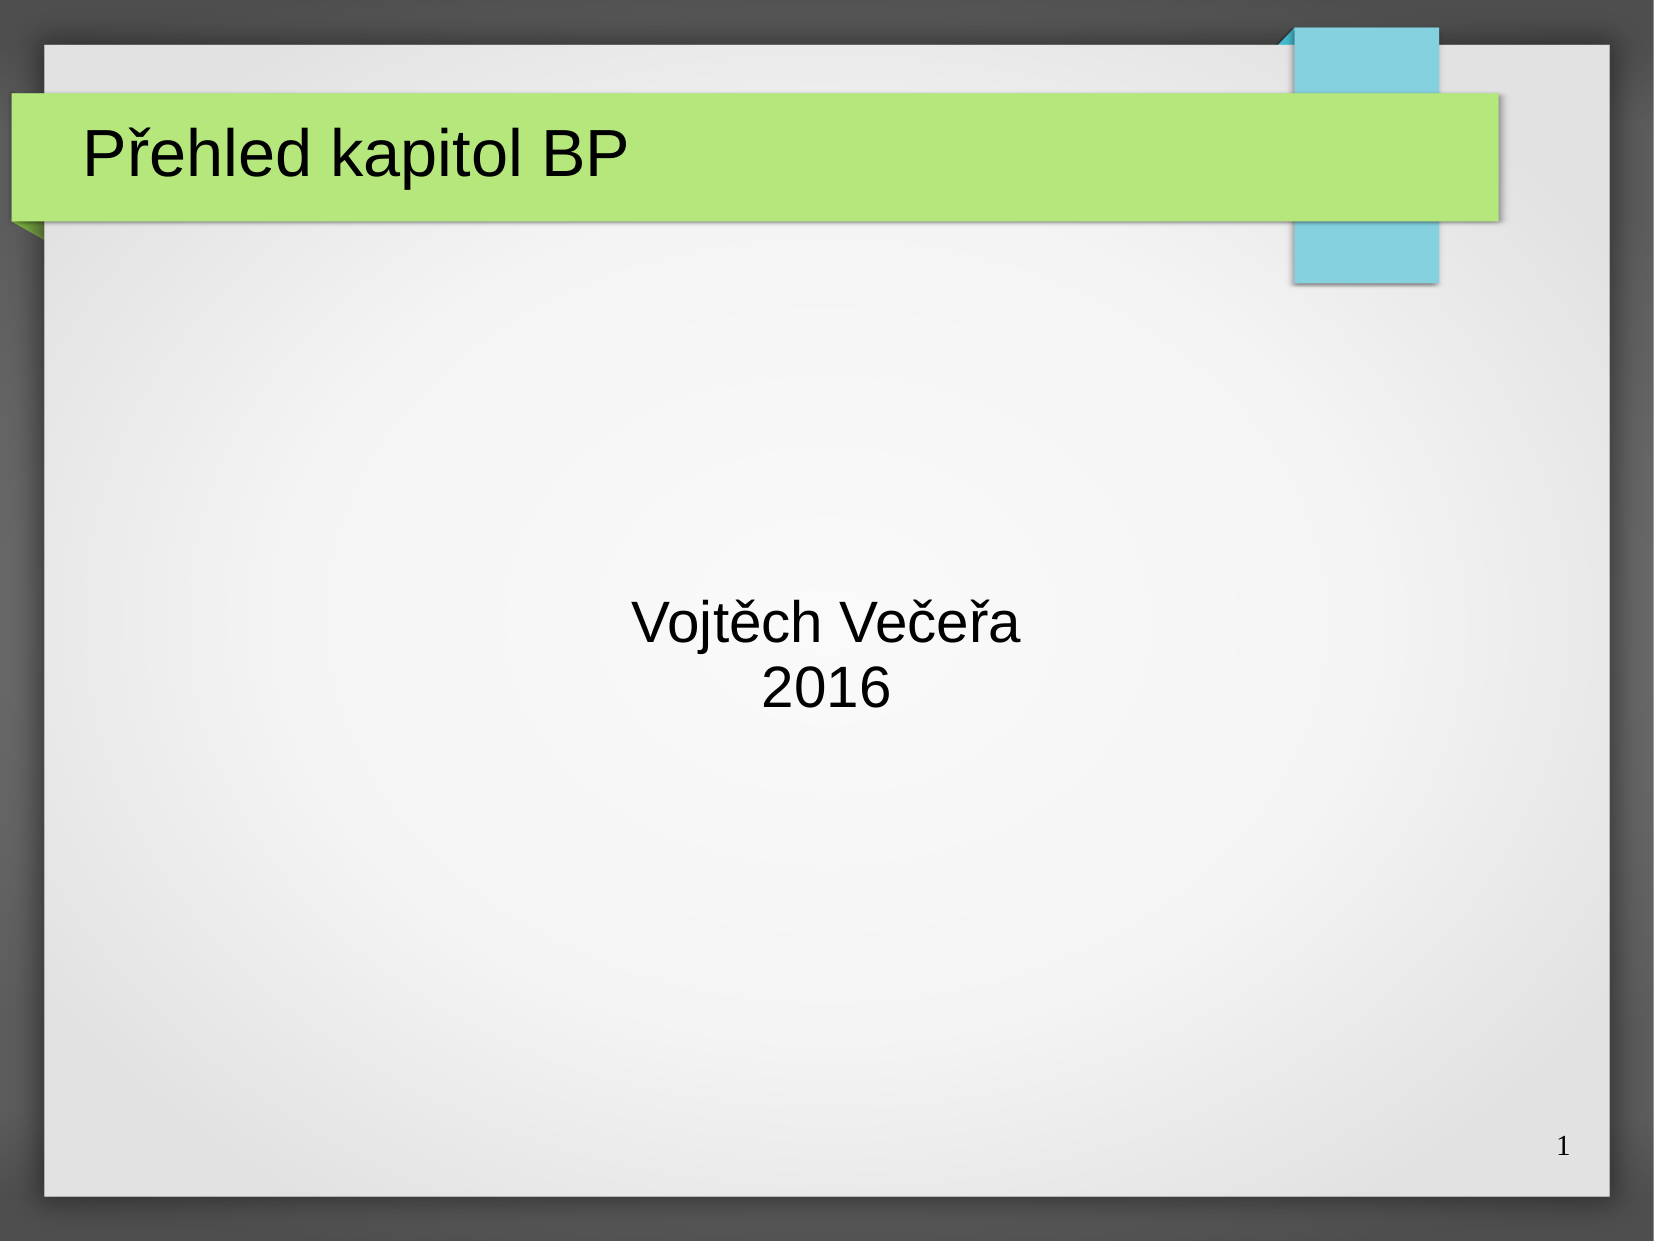

# Přehled kapitol BP
Vojtěch Večeřa
2016
1